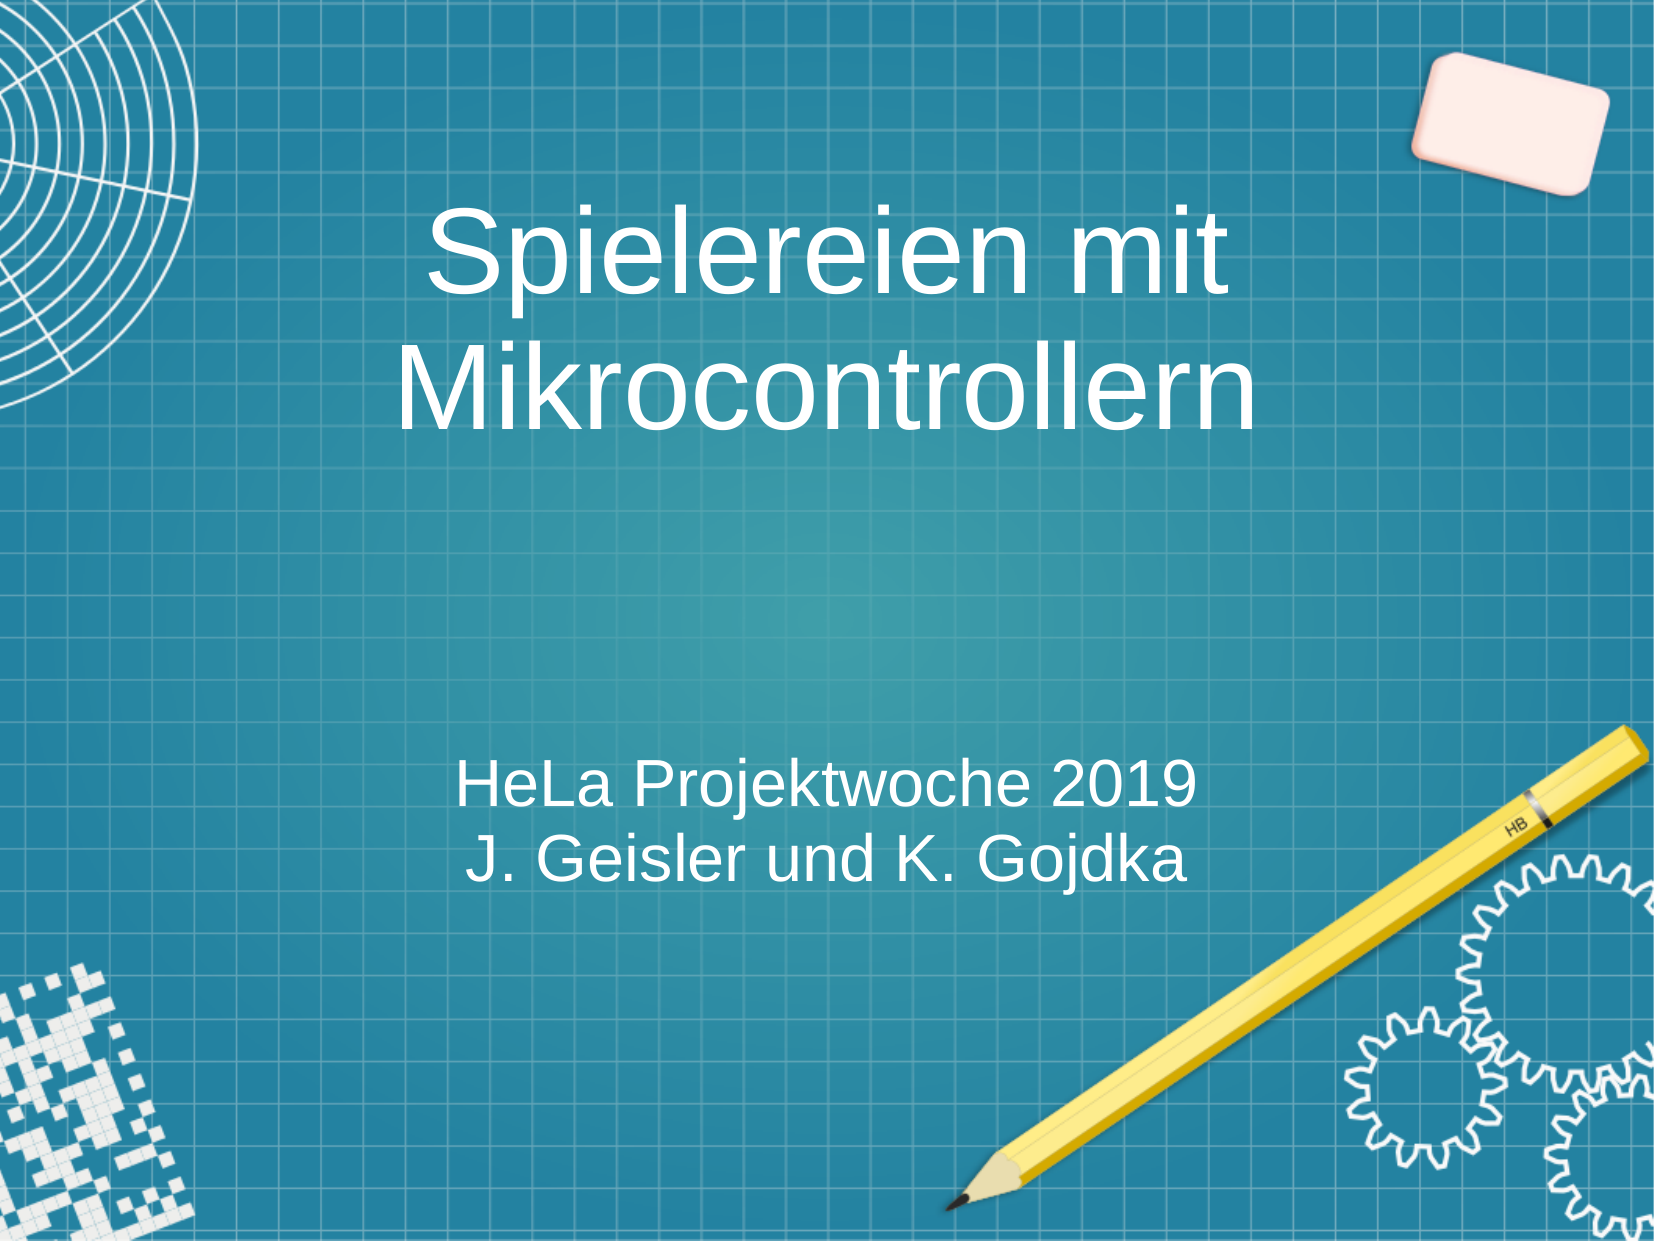

# Spielereien mit Mikrocontrollern
HeLa Projektwoche 2019
J. Geisler und K. Gojdka